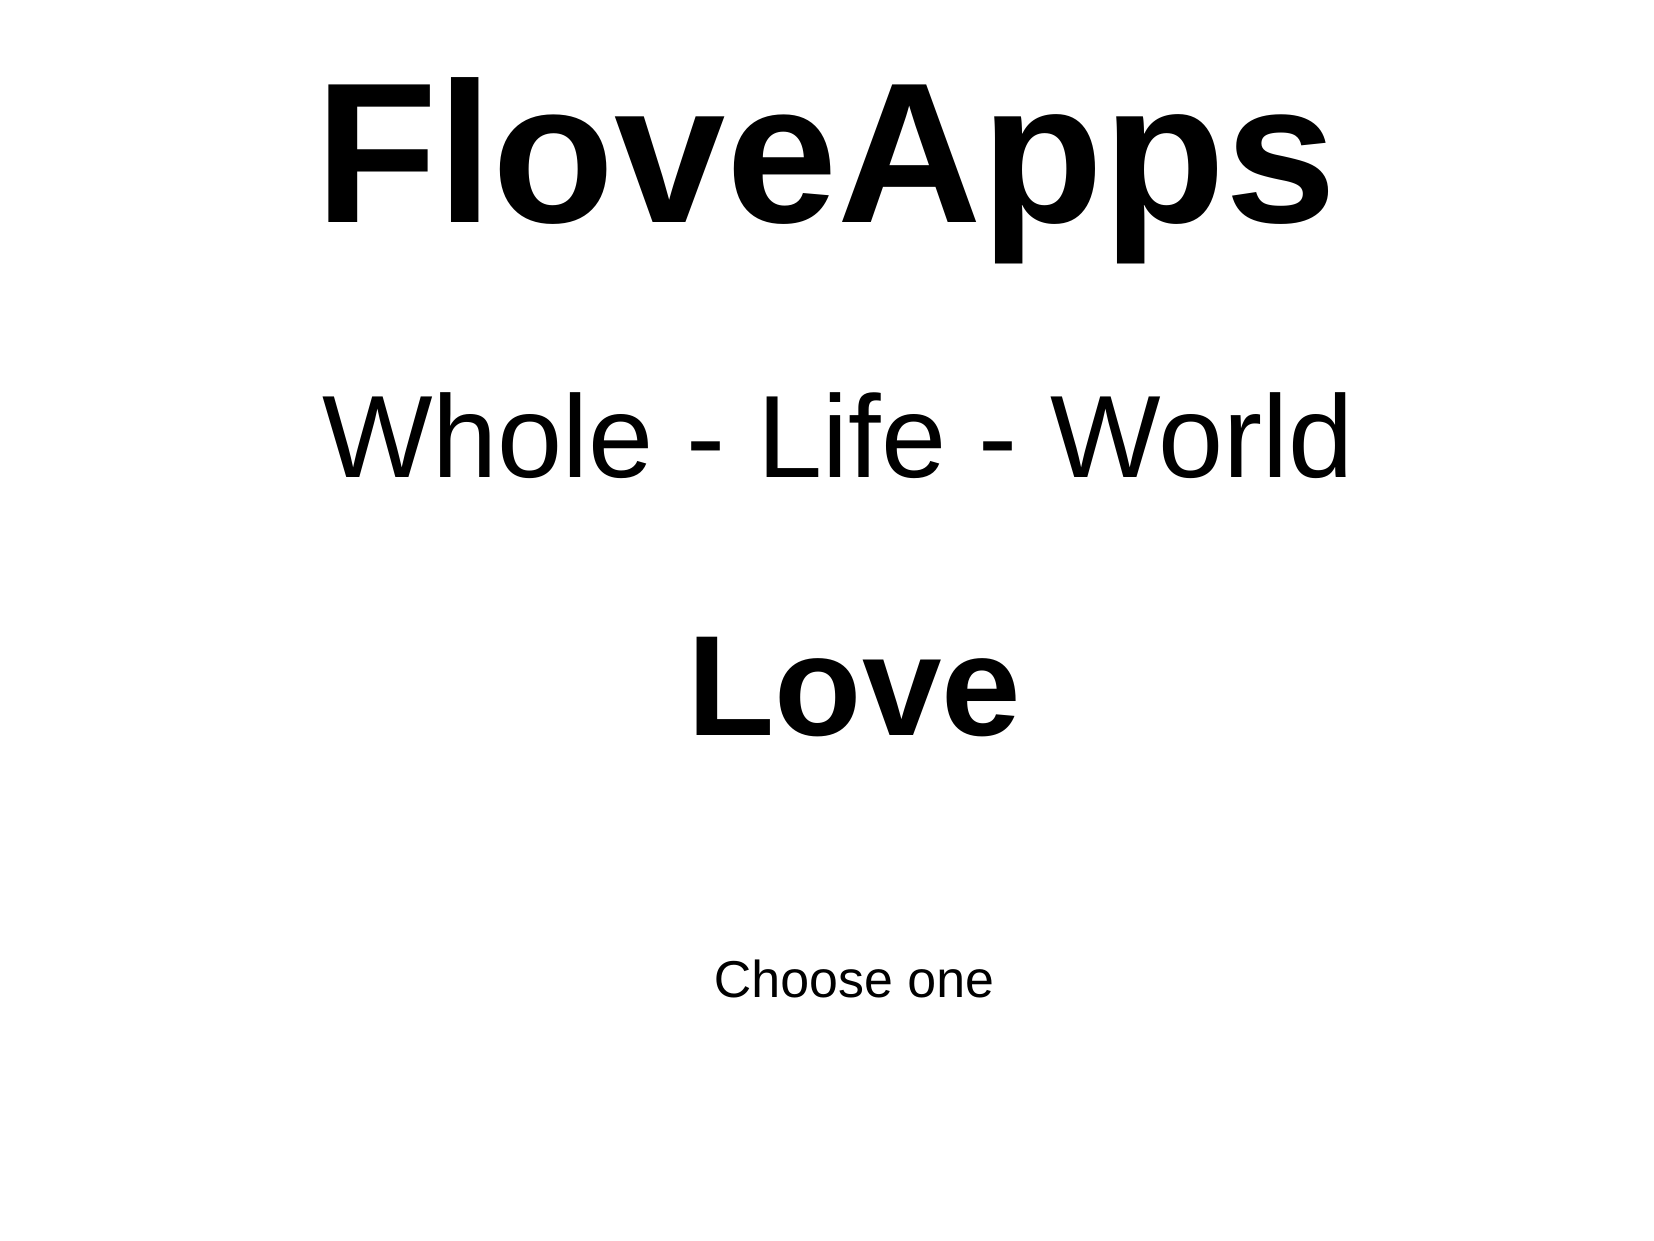

# FloveApps
Whole - Life - World
Love
Choose one